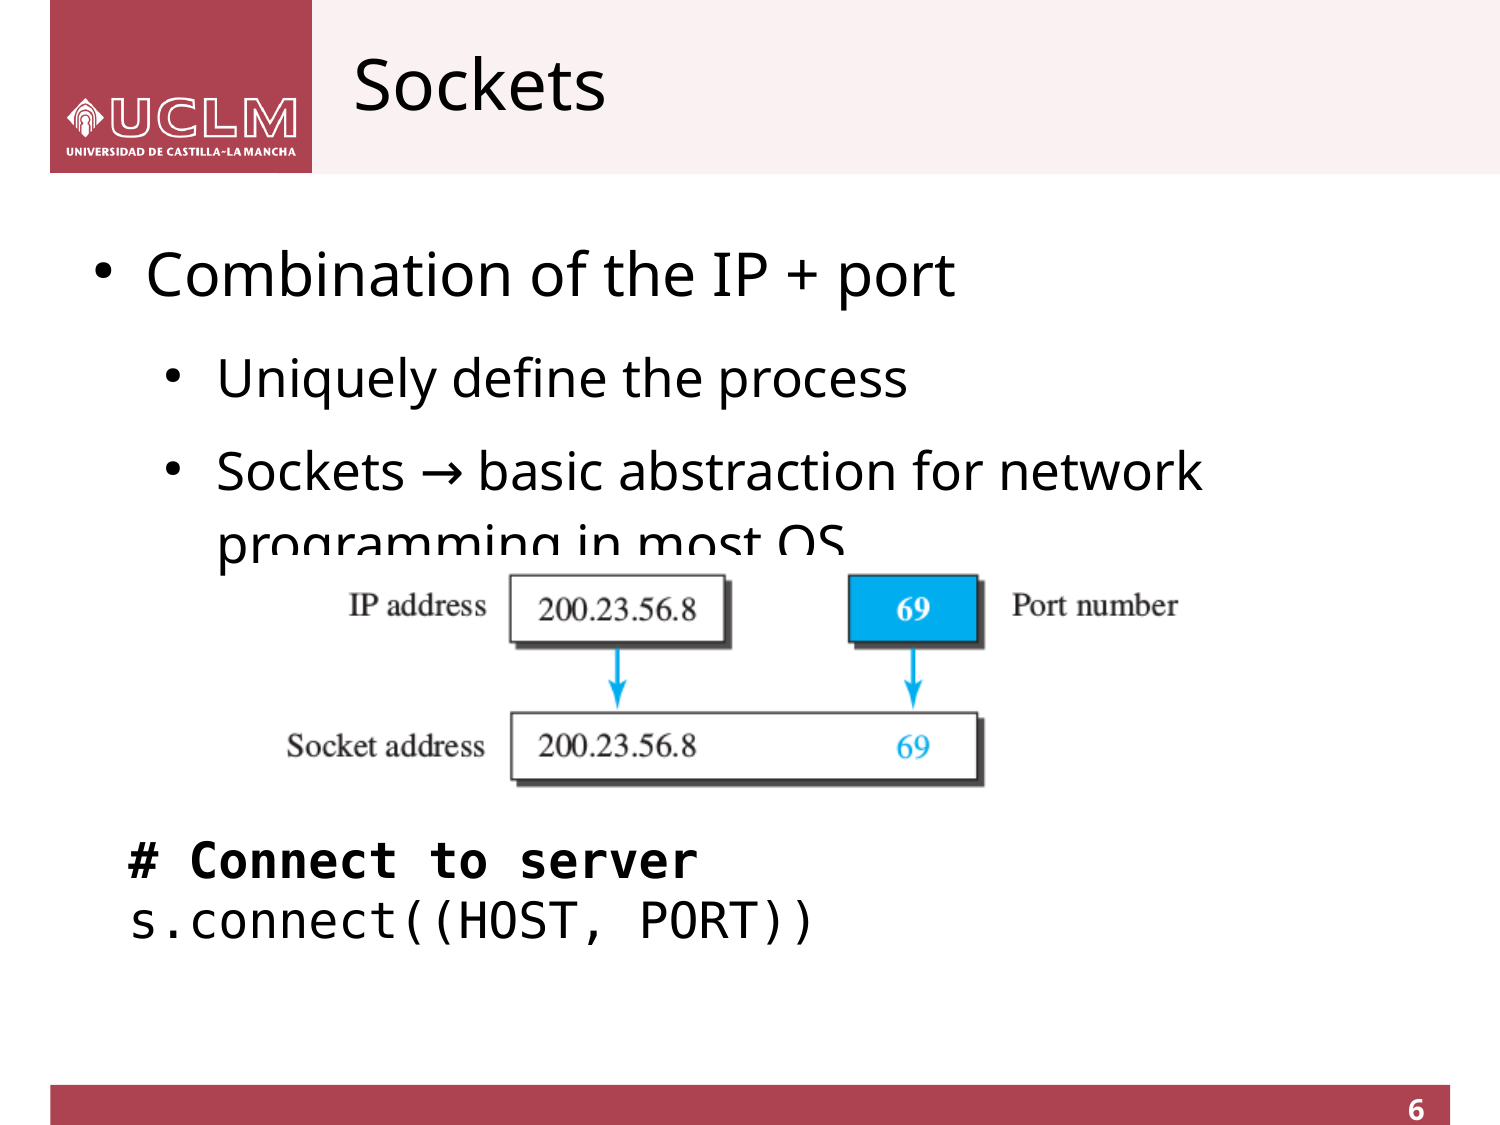

# Sockets
Combination of the IP + port
Uniquely define the process
Sockets → basic abstraction for network programming in most OS
# Connect to server
s.connect((HOST, PORT))
6